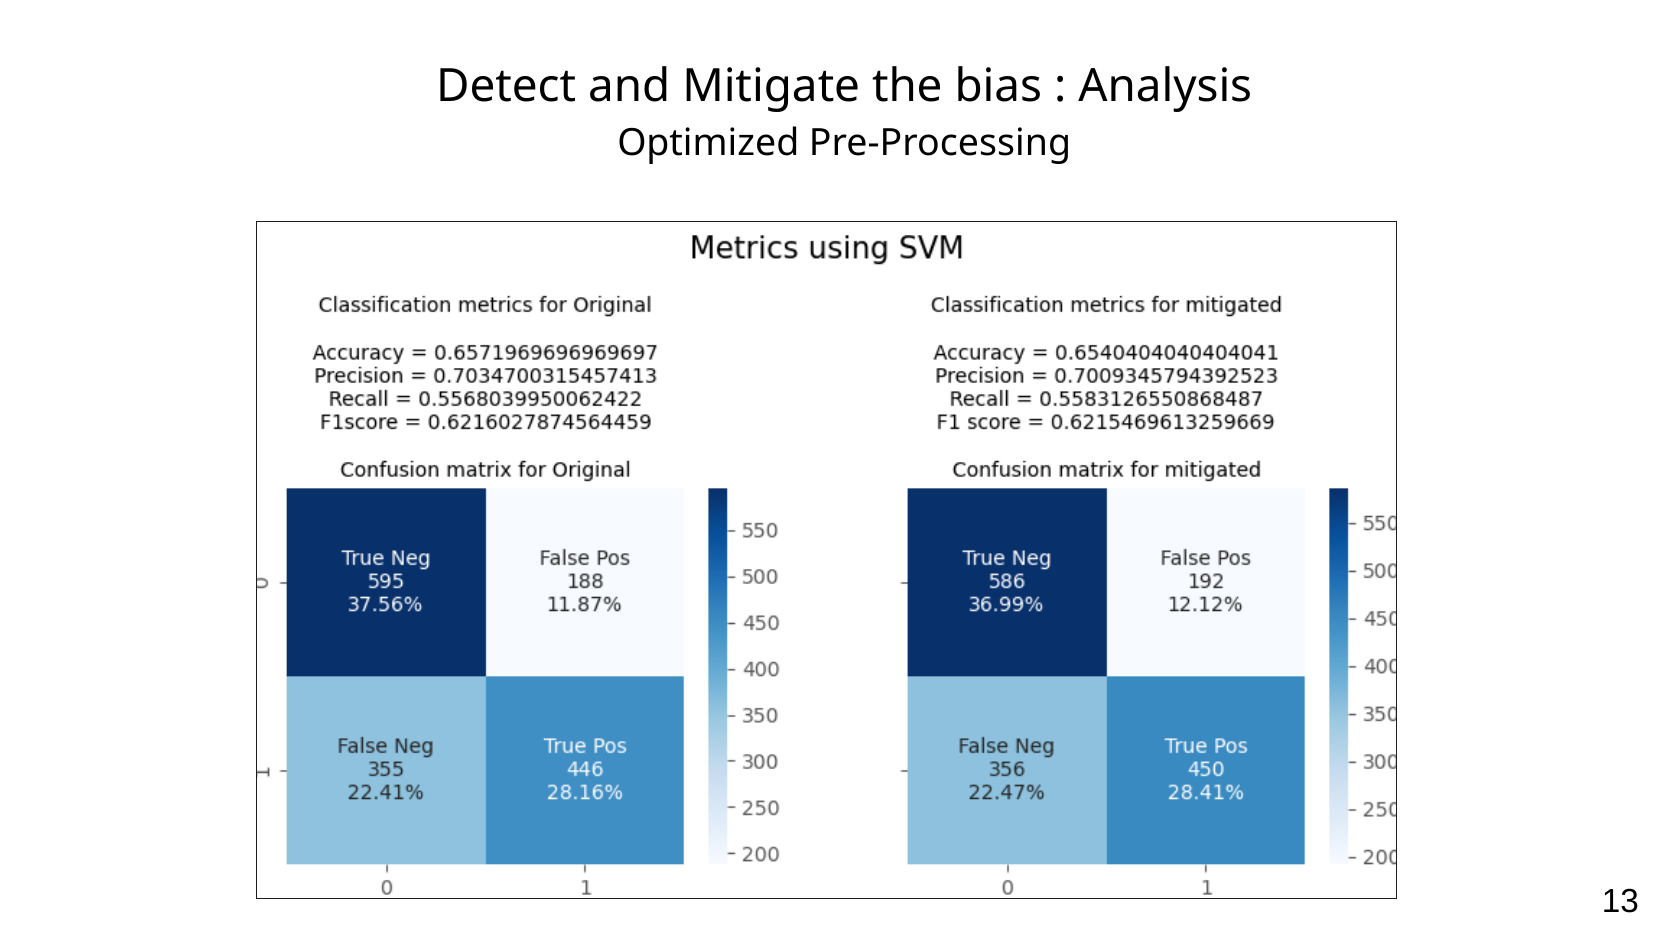

Detect and Mitigate the bias : Analysis
Optimized Pre-Processing